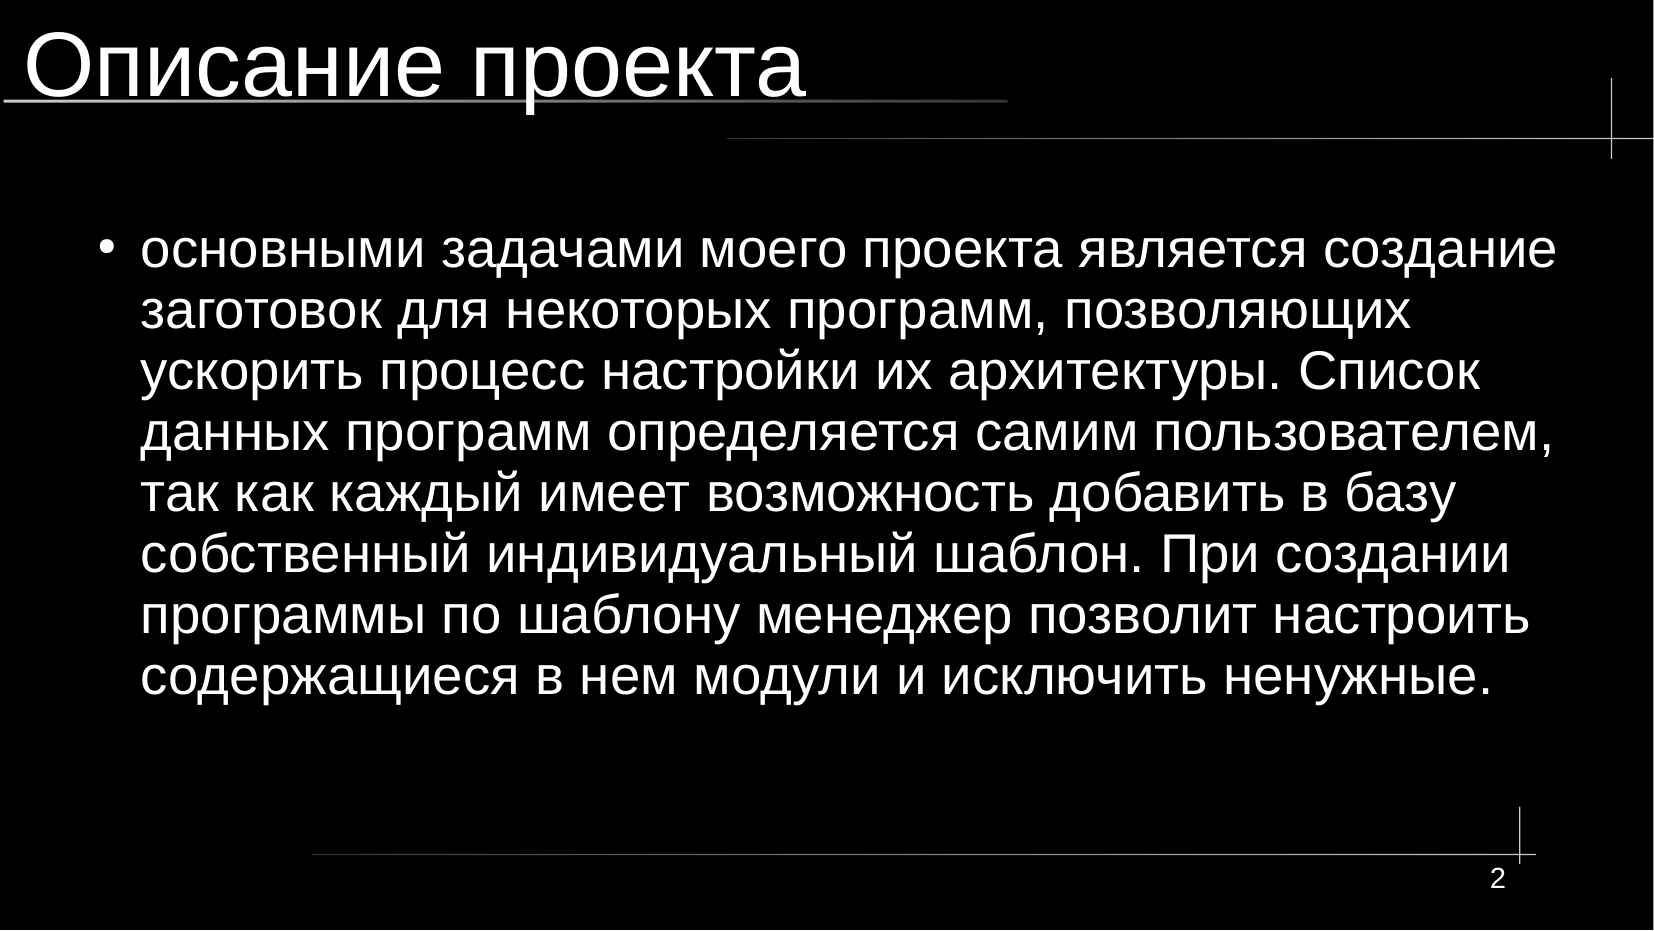

# Описание проекта
основными задачами моего проекта является создание заготовок для некоторых программ, позволяющих ускорить процесс настройки их архитектуры. Список данных программ определяется самим пользователем, так как каждый имеет возможность добавить в базу собственный индивидуальный шаблон. При создании программы по шаблону менеджер позволит настроить содержащиеся в нем модули и исключить ненужные.
2